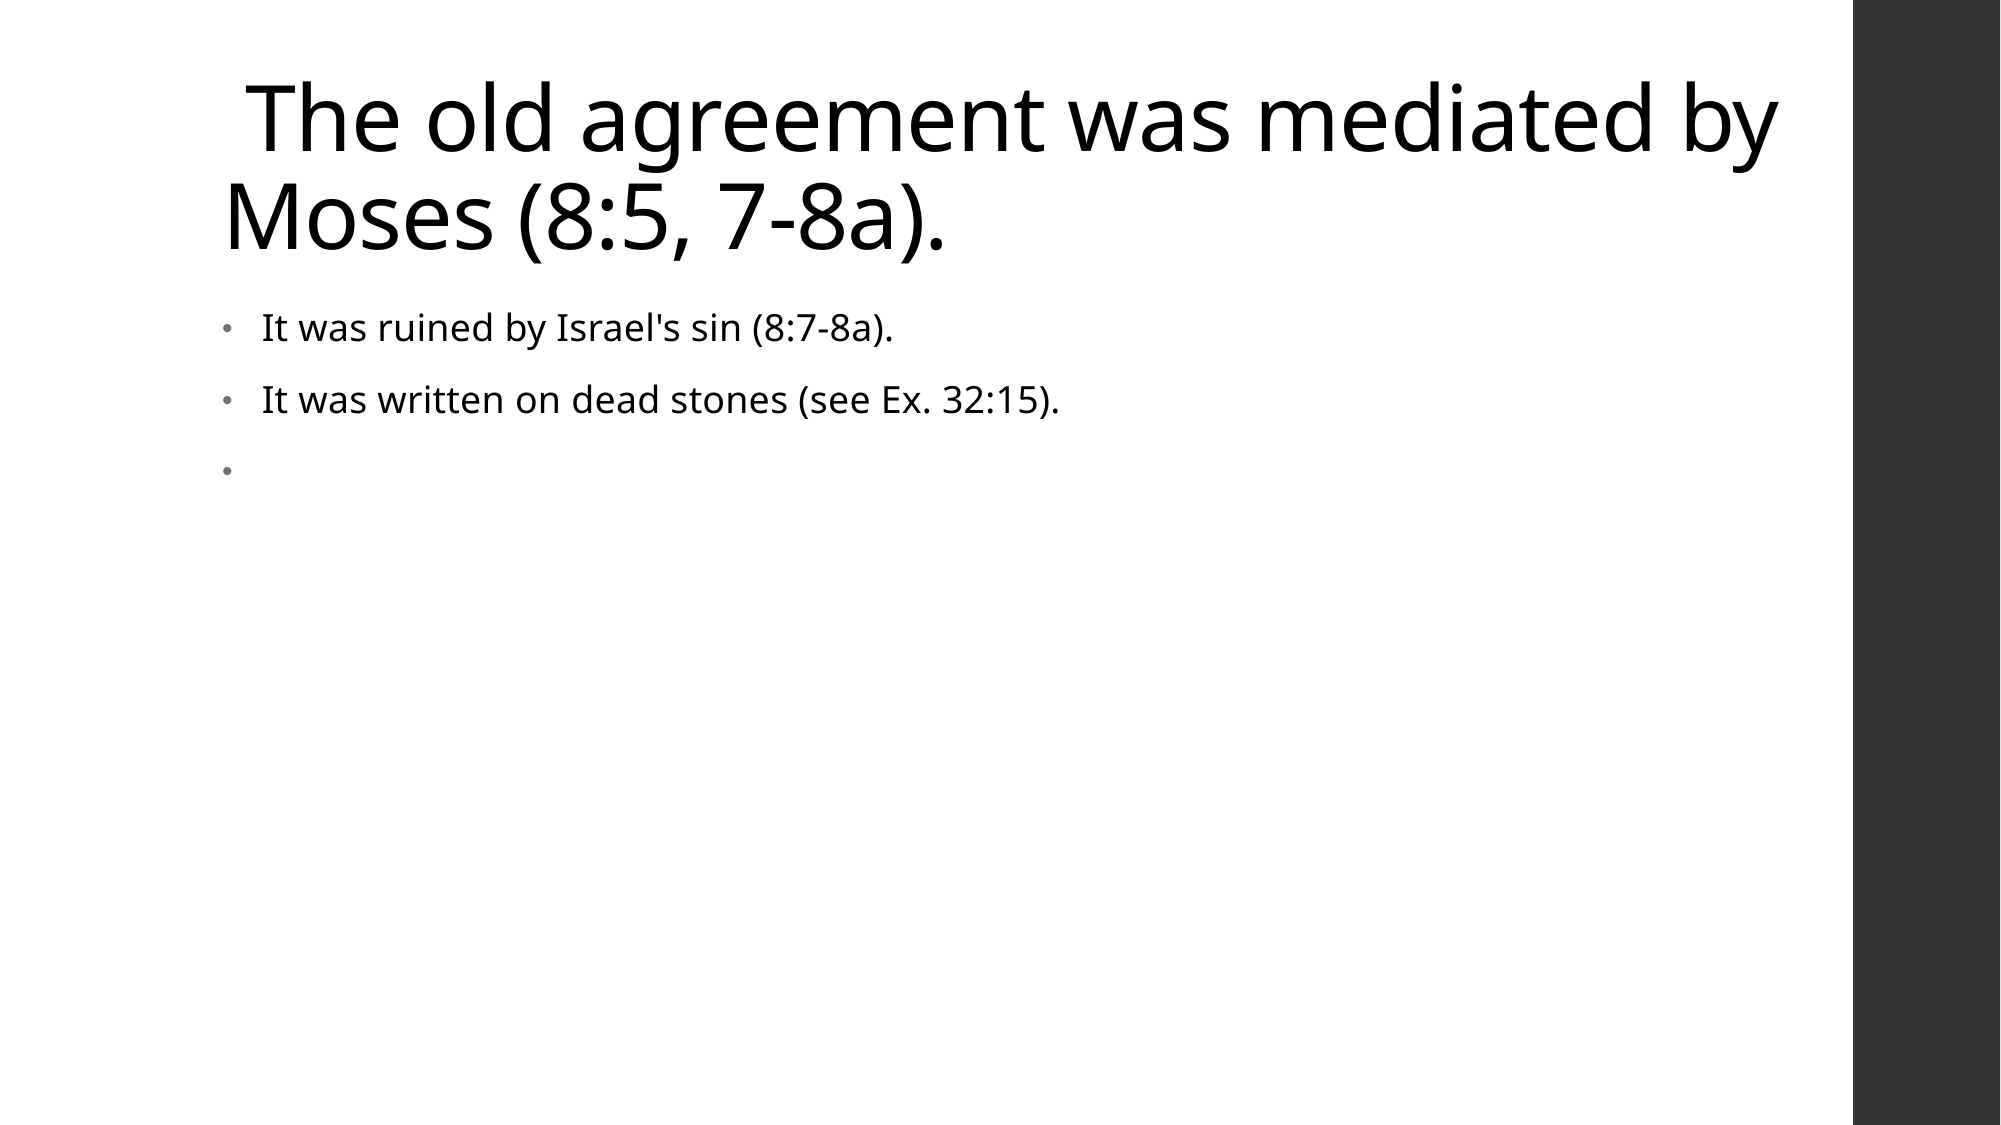

# The old agreement was mediated by Moses (8:5, 7-8a).
 It was ruined by Israel's sin (8:7-8a).
 It was written on dead stones (see Ex. 32:15).